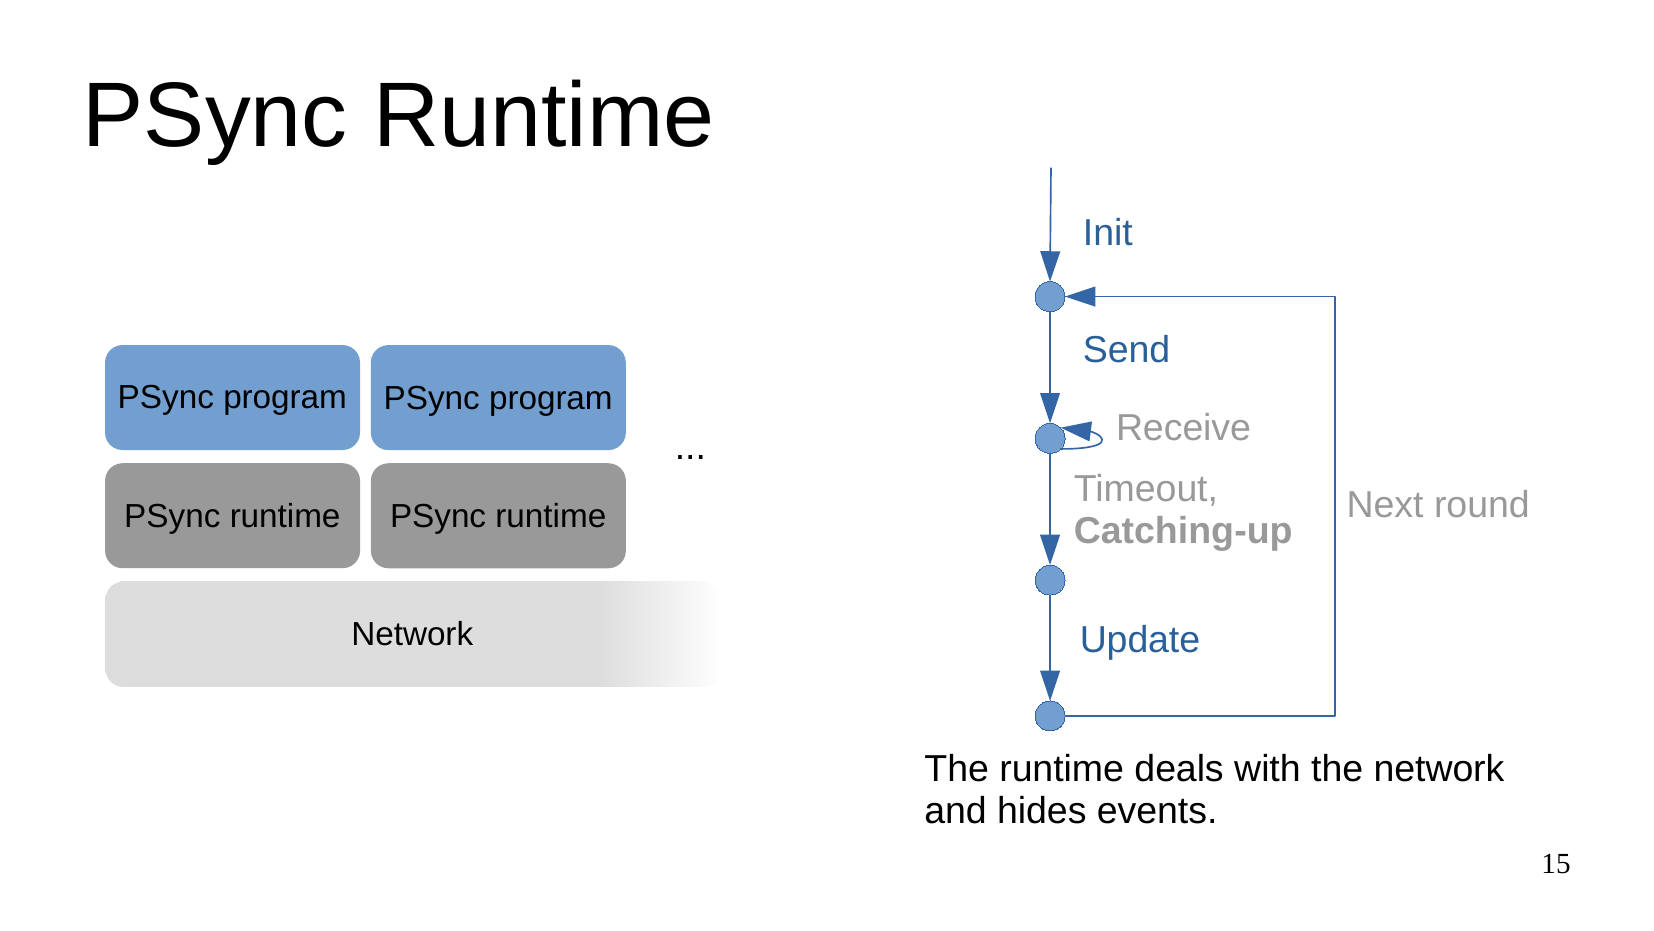

# PSync Runtime
Init
Send
PSync program
PSync program
Receive
...
Timeout,
Catching-up
PSync runtime
PSync runtime
Next round
Network
Update
The runtime deals with the network and hides events.
15